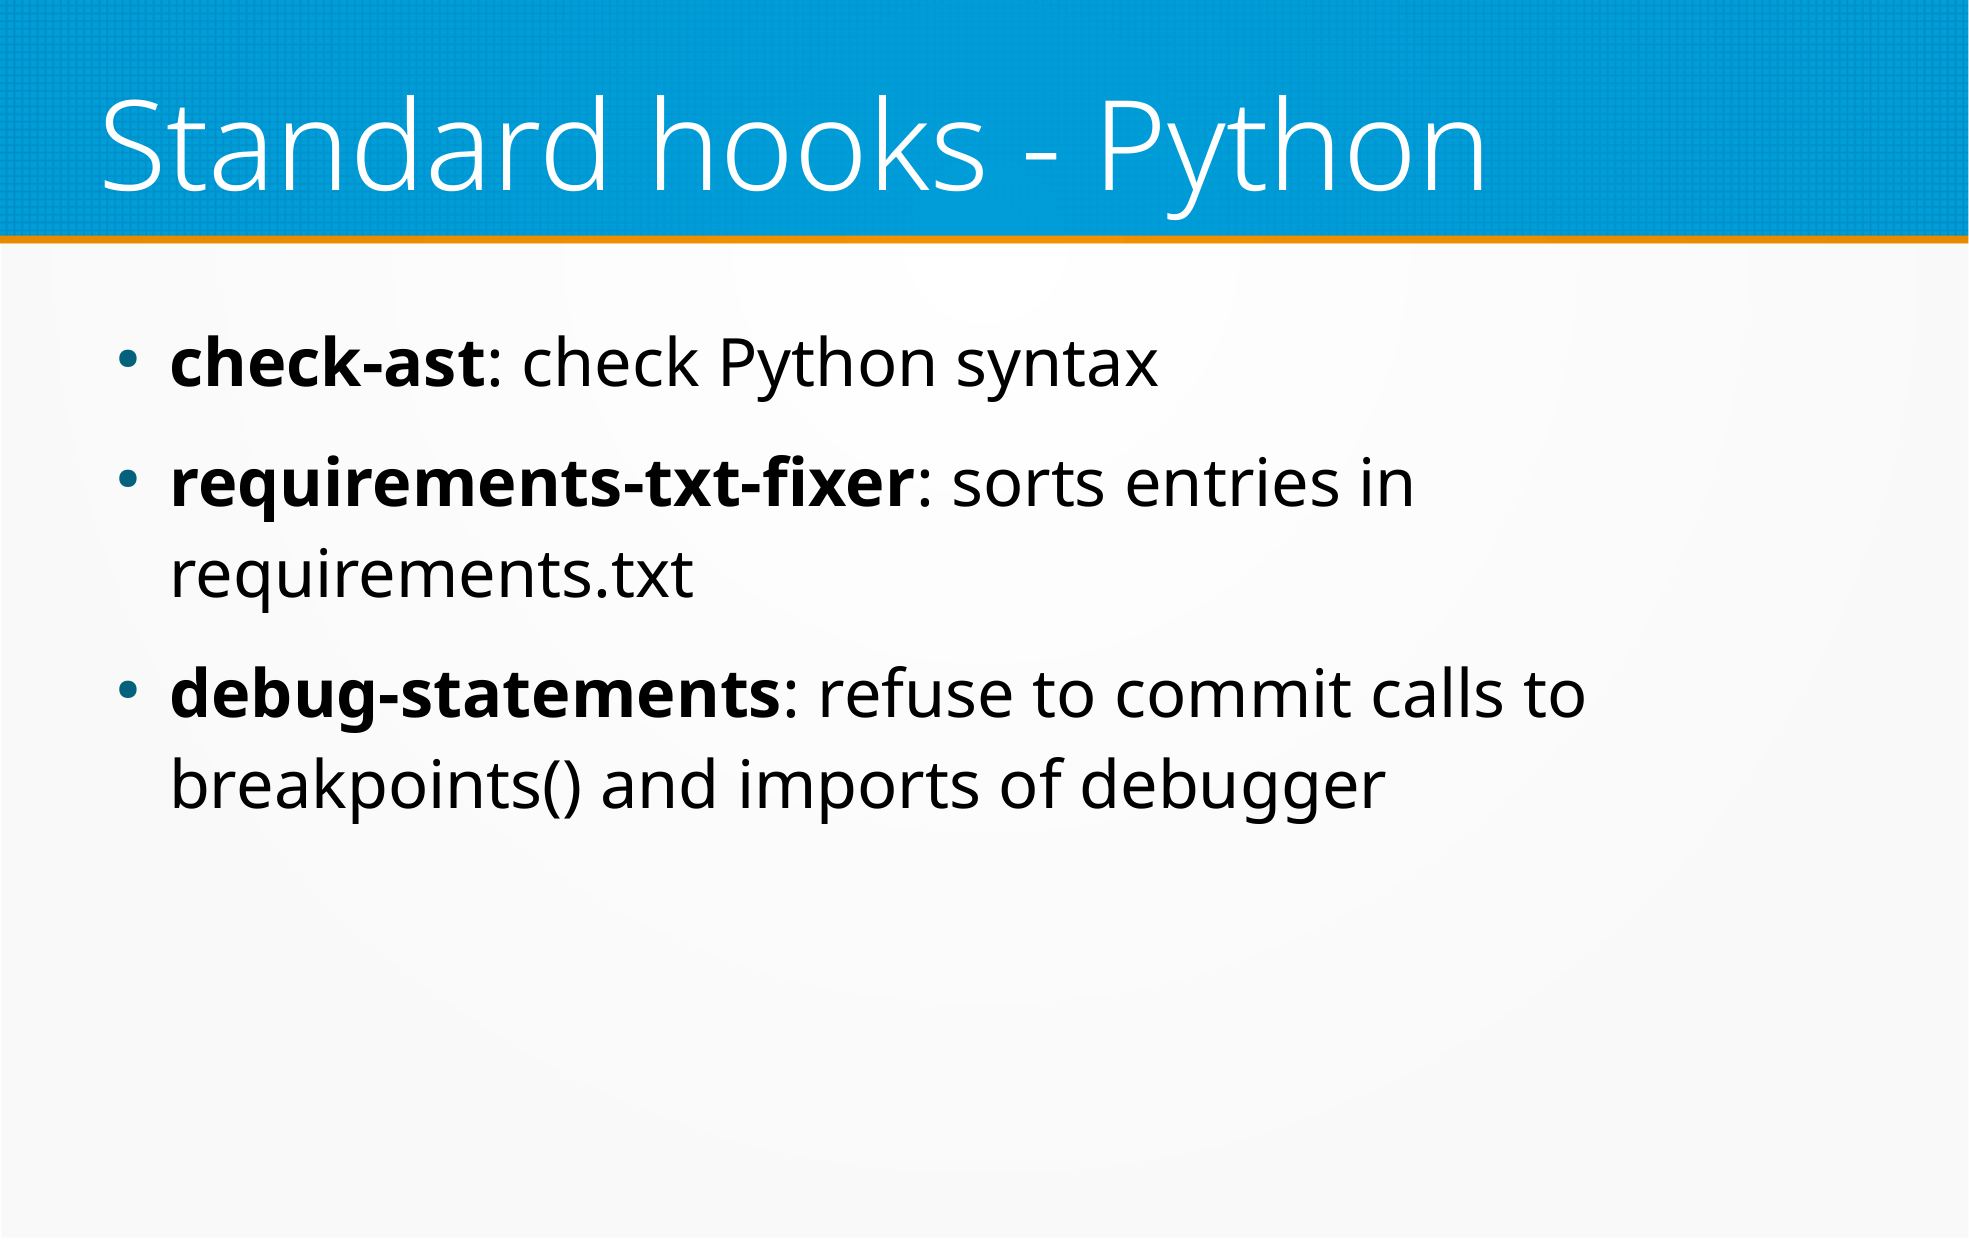

# Standard hooks - Python
check-ast: check Python syntax
requirements-txt-fixer: sorts entries in requirements.txt
debug-statements: refuse to commit calls to breakpoints() and imports of debugger